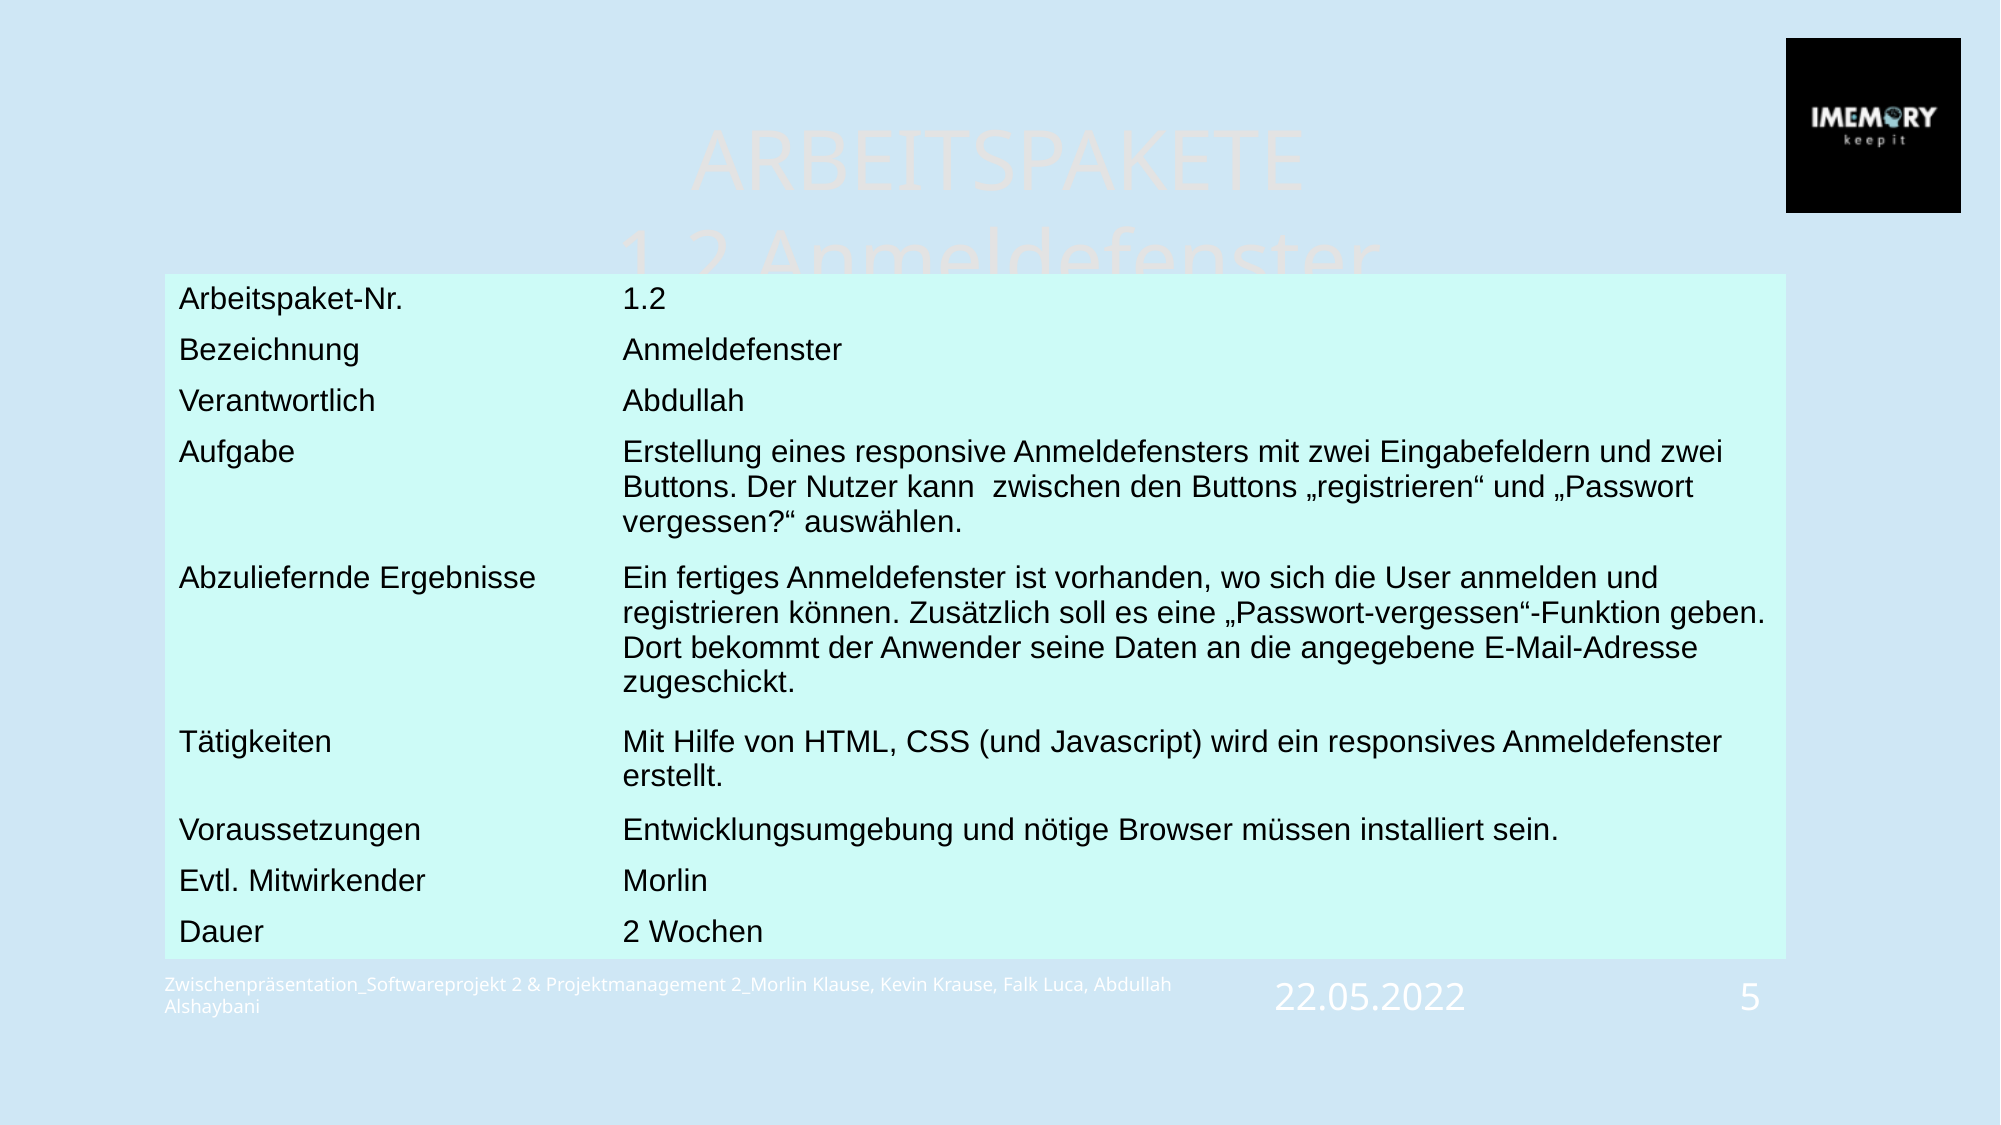

# ARBEITSPAKETE 1.2 Anmeldefenster
| Arbeitspaket-Nr. | 1.2 |
| --- | --- |
| Bezeichnung | Anmeldefenster |
| Verantwortlich | Abdullah |
| Aufgabe | Erstellung eines responsive Anmeldefensters mit zwei Eingabefeldern und zwei Buttons. Der Nutzer kann zwischen den Buttons „registrieren“ und „Passwort vergessen?“ auswählen. |
| Abzuliefernde Ergebnisse | Ein fertiges Anmeldefenster ist vorhanden, wo sich die User anmelden und registrieren können. Zusätzlich soll es eine „Passwort-vergessen“-Funktion geben. Dort bekommt der Anwender seine Daten an die angegebene E-Mail-Adresse zugeschickt. |
| Tätigkeiten | Mit Hilfe von HTML, CSS (und Javascript) wird ein responsives Anmeldefenster erstellt. |
| Voraussetzungen | Entwicklungsumgebung und nötige Browser müssen installiert sein. |
| Evtl. Mitwirkender | Morlin |
| Dauer | 2 Wochen |
Zwischenpräsentation_Softwareprojekt 2 & Projektmanagement 2_Morlin Klause, Kevin Krause, Falk Luca, Abdullah Alshaybani
22.05.2022